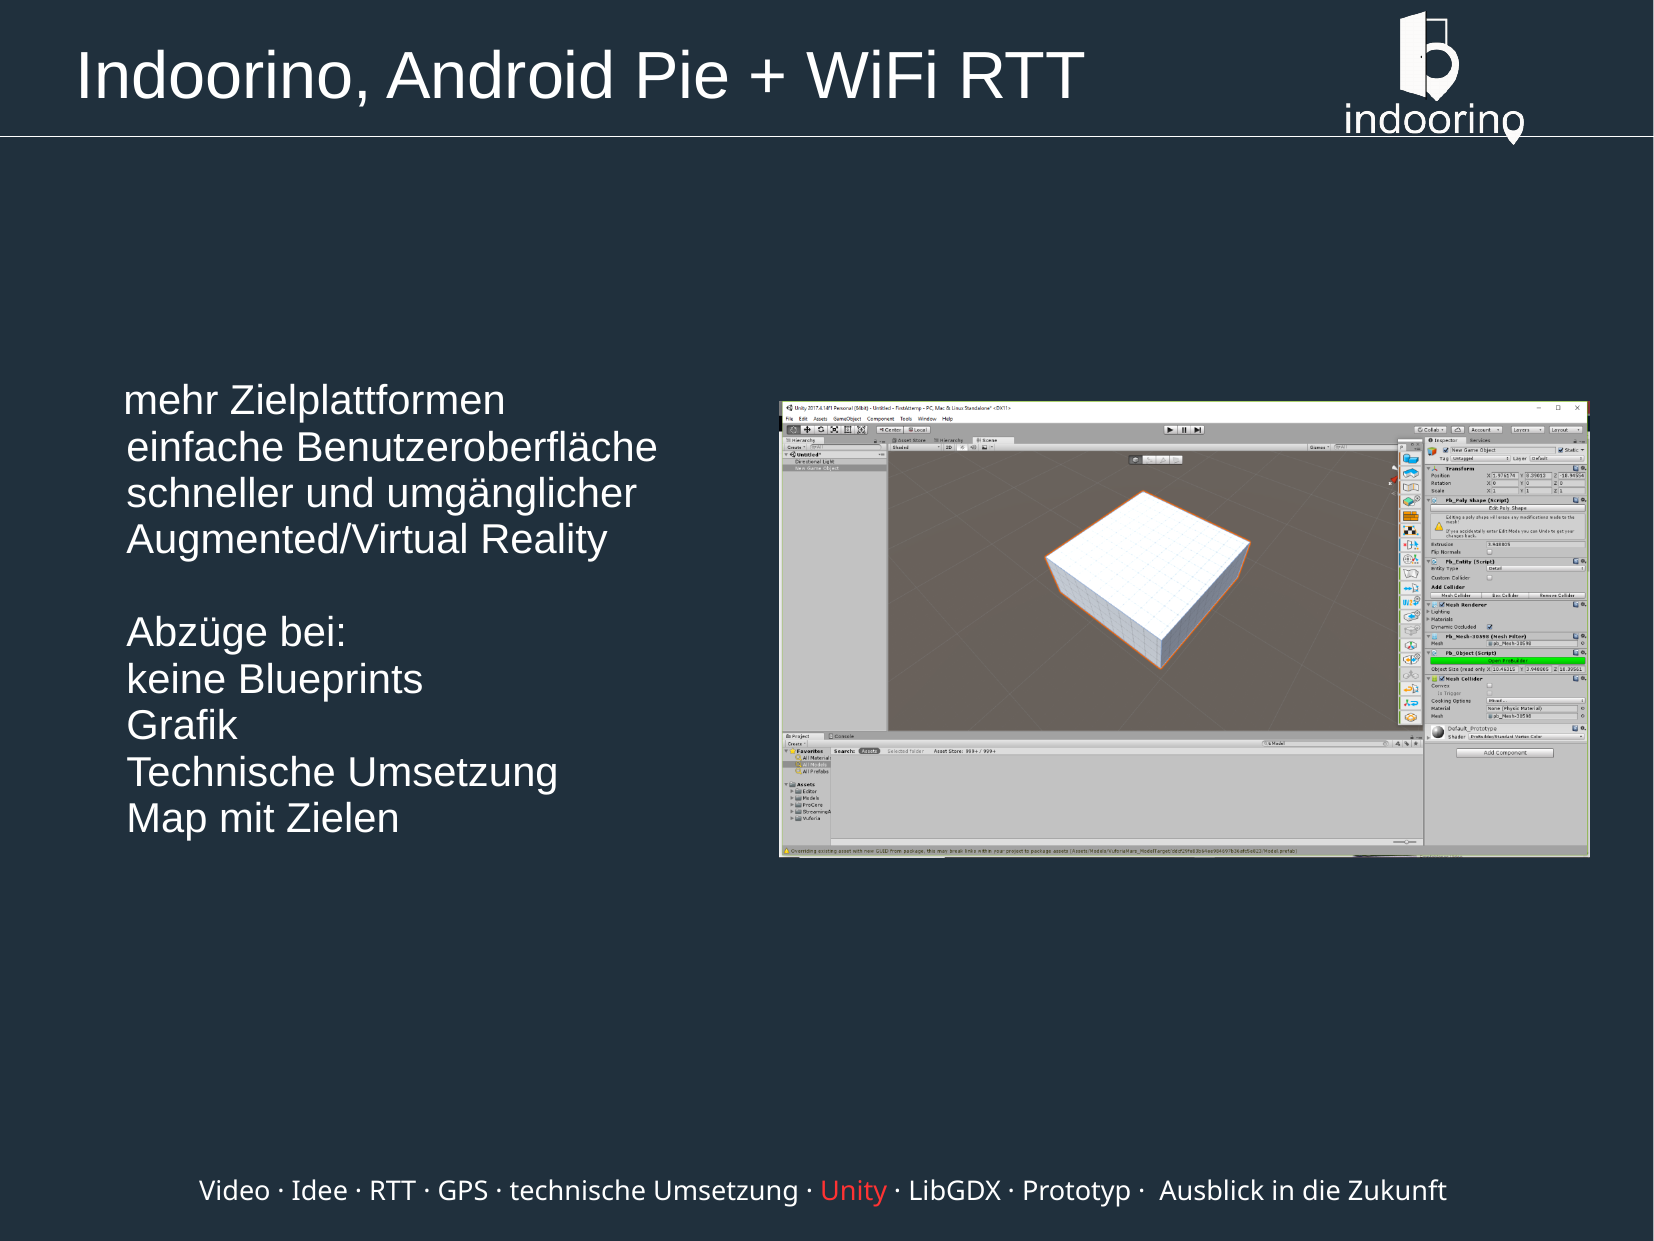

Indoorino, Android Pie + WiFi RTT
 mehr Zielplattformen
einfache Benutzeroberfläche
schneller und umgänglicher
Augmented/Virtual Reality
Abzüge bei:
keine Blueprints
Grafik
Technische Umsetzung
Map mit Zielen
Video · Idee · RTT · GPS · technische Umsetzung · Unity · LibGDX · Prototyp · Ausblick in die Zukunft